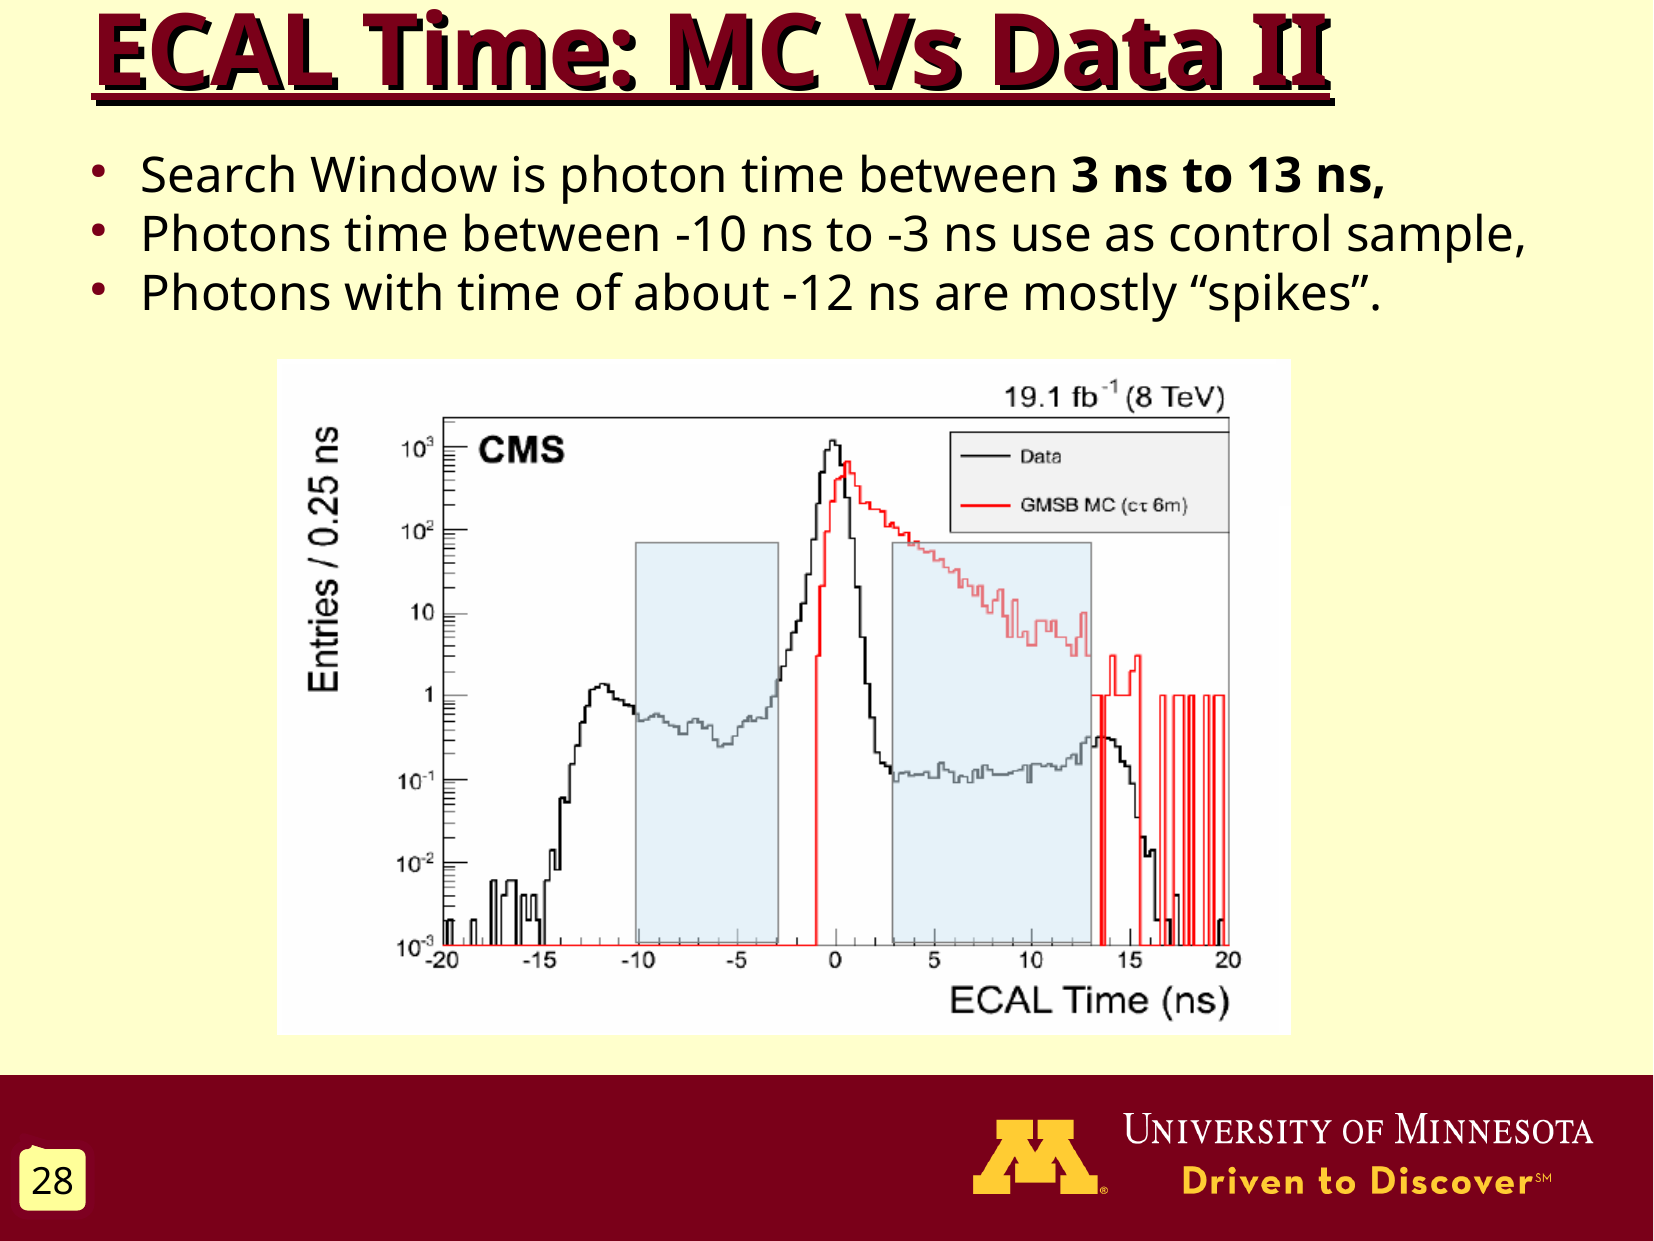

# ECAL Time: MC Vs Data II
Search Window is photon time between 3 ns to 13 ns,
Photons time between -10 ns to -3 ns use as control sample,
Photons with time of about -12 ns are mostly “spikes”.
28